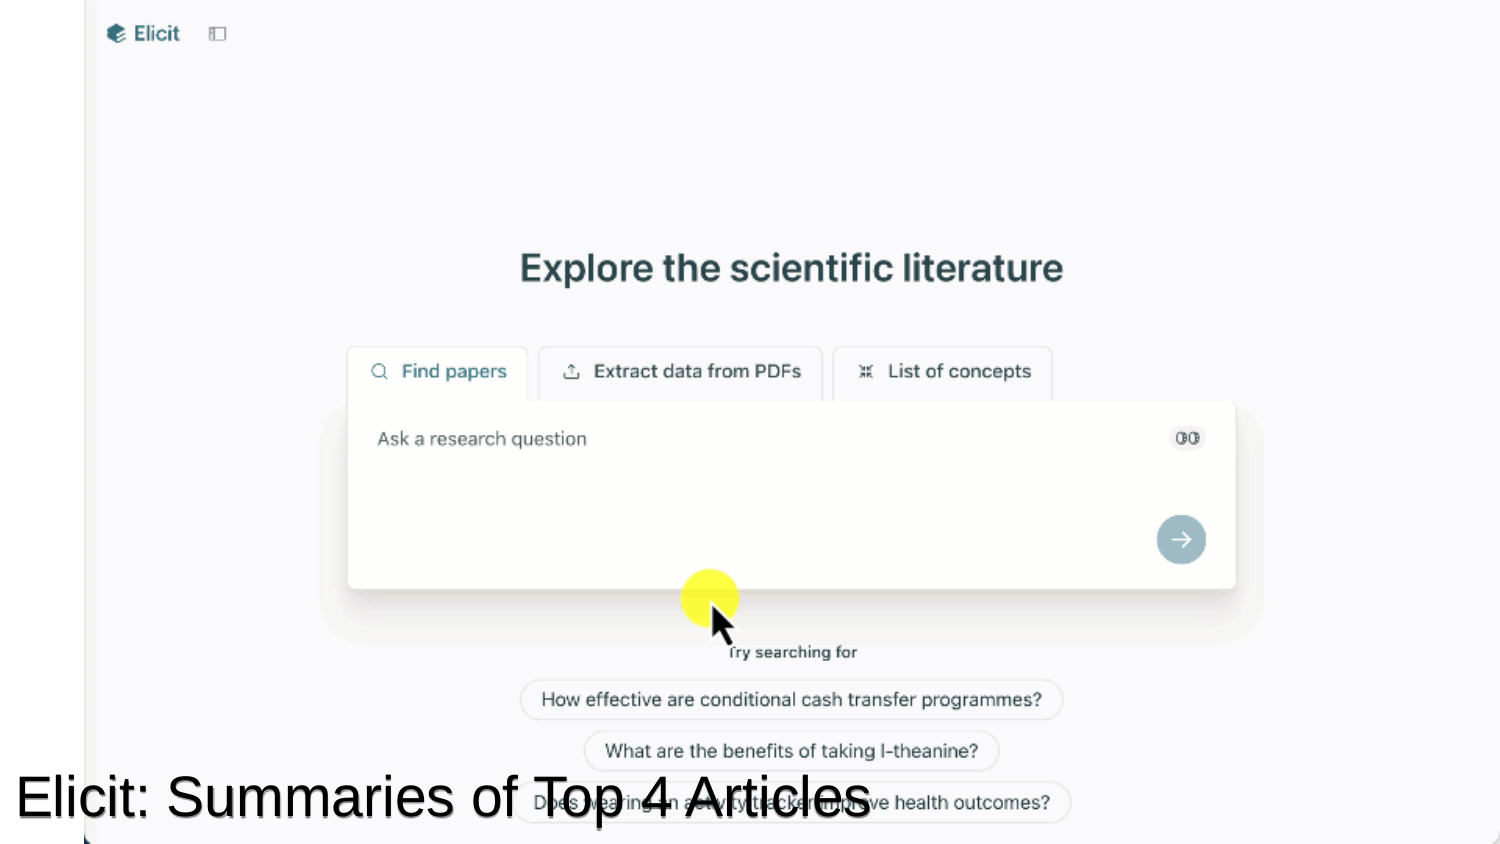

# Elicit: Summaries of Top 4 Articles